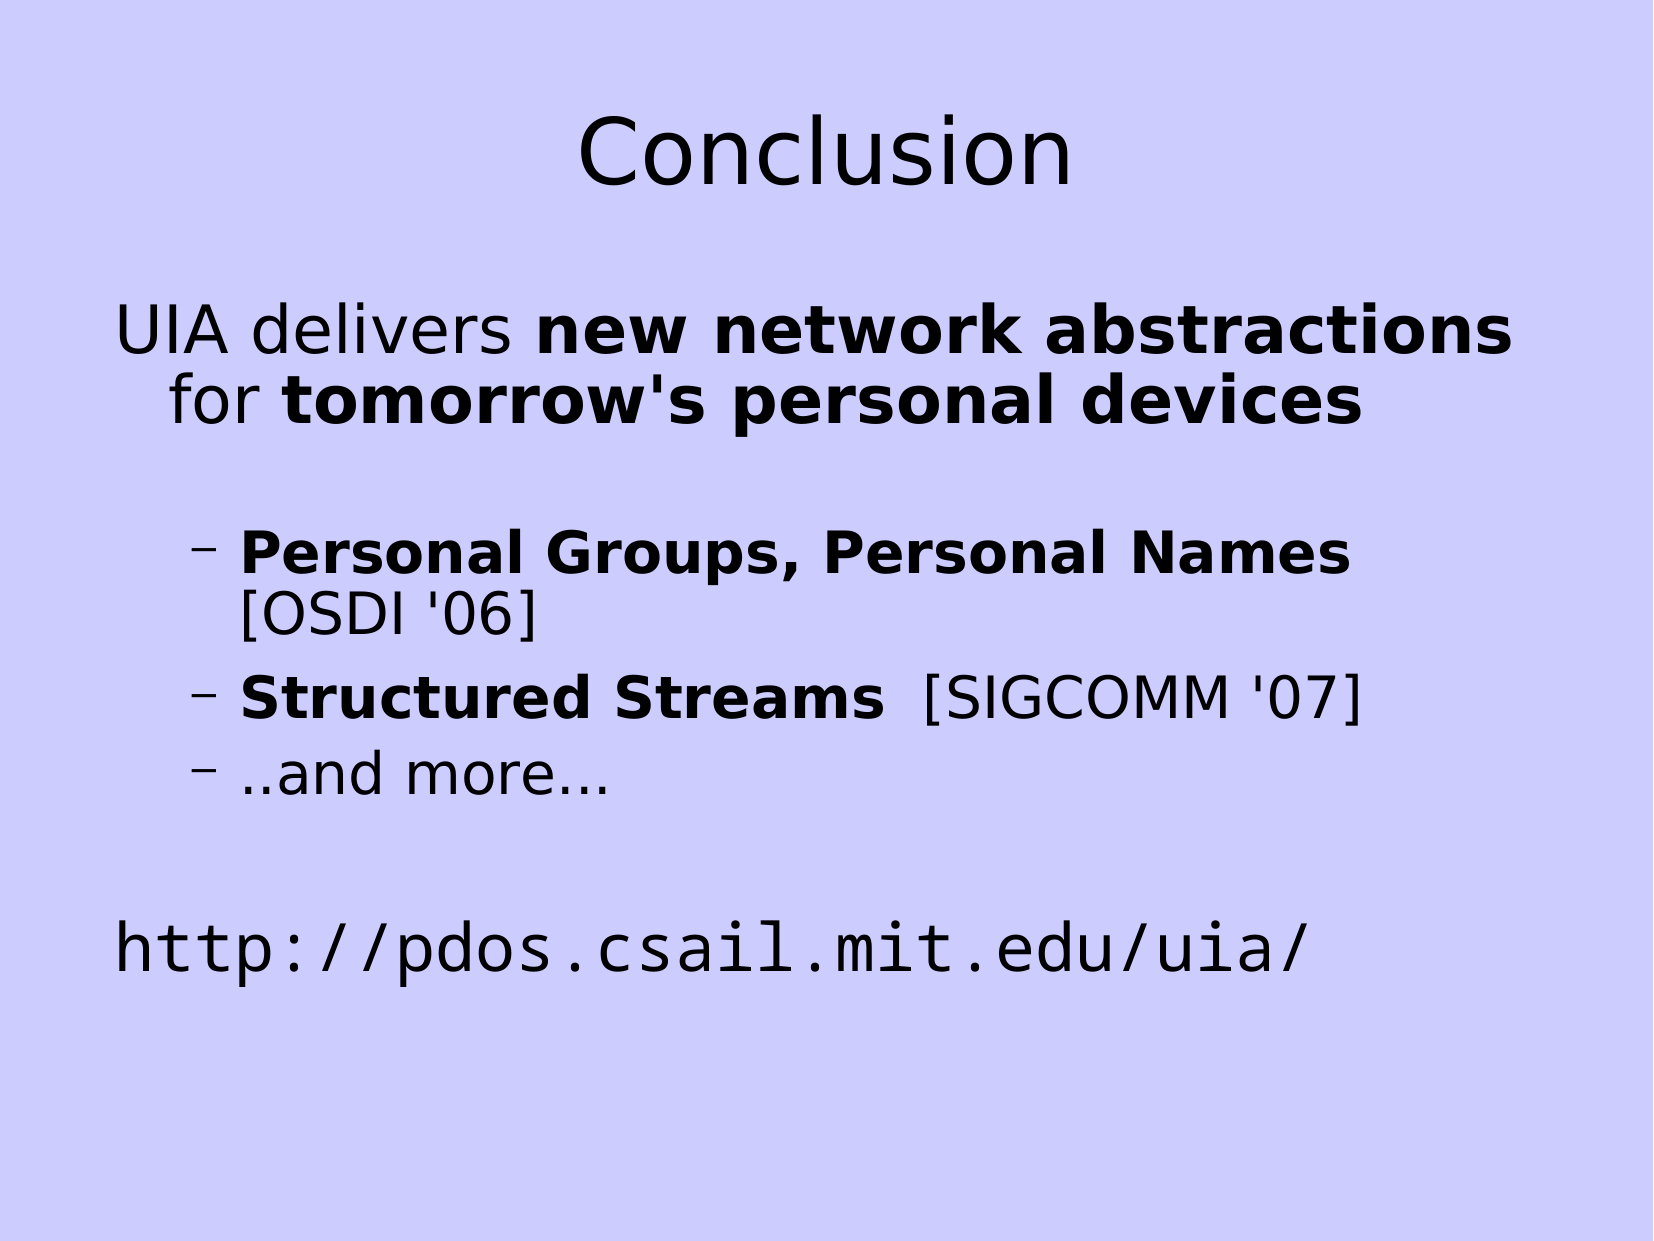

# Conclusion
UIA delivers new network abstractions
for tomorrow's personal devices
Personal Groups, Personal Names [OSDI '06]
Structured Streams [SIGCOMM '07]
..and more...
http://pdos.csail.mit.edu/uia/